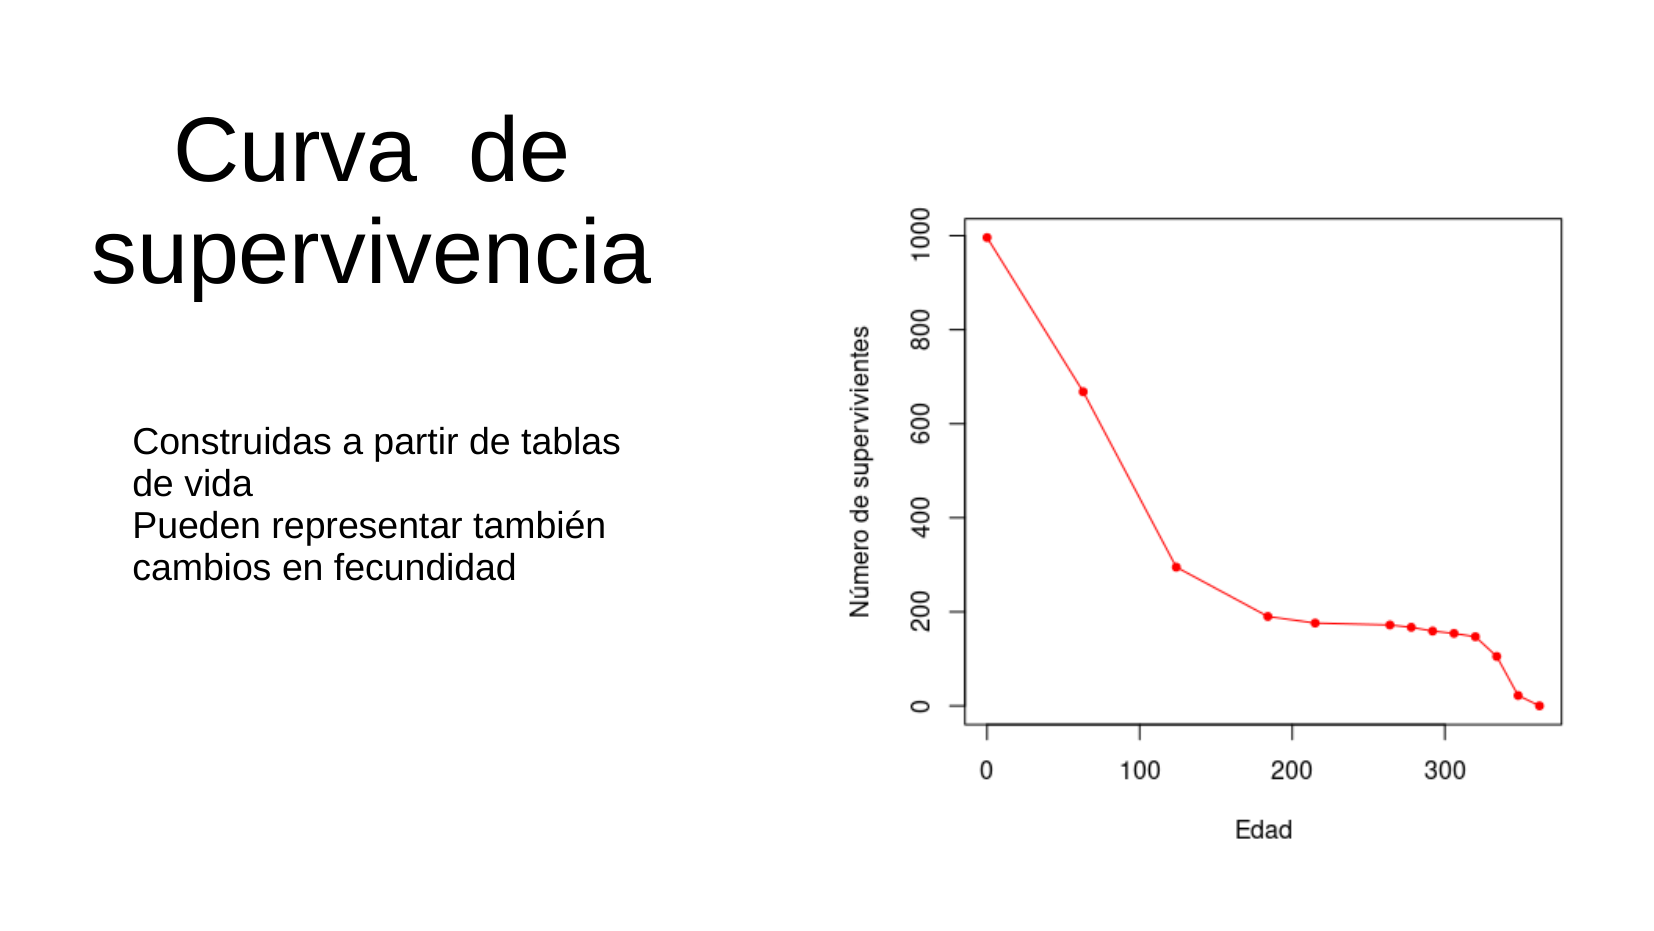

# Curva de supervivencia
Construidas a partir de tablas de vida
Pueden representar también cambios en fecundidad